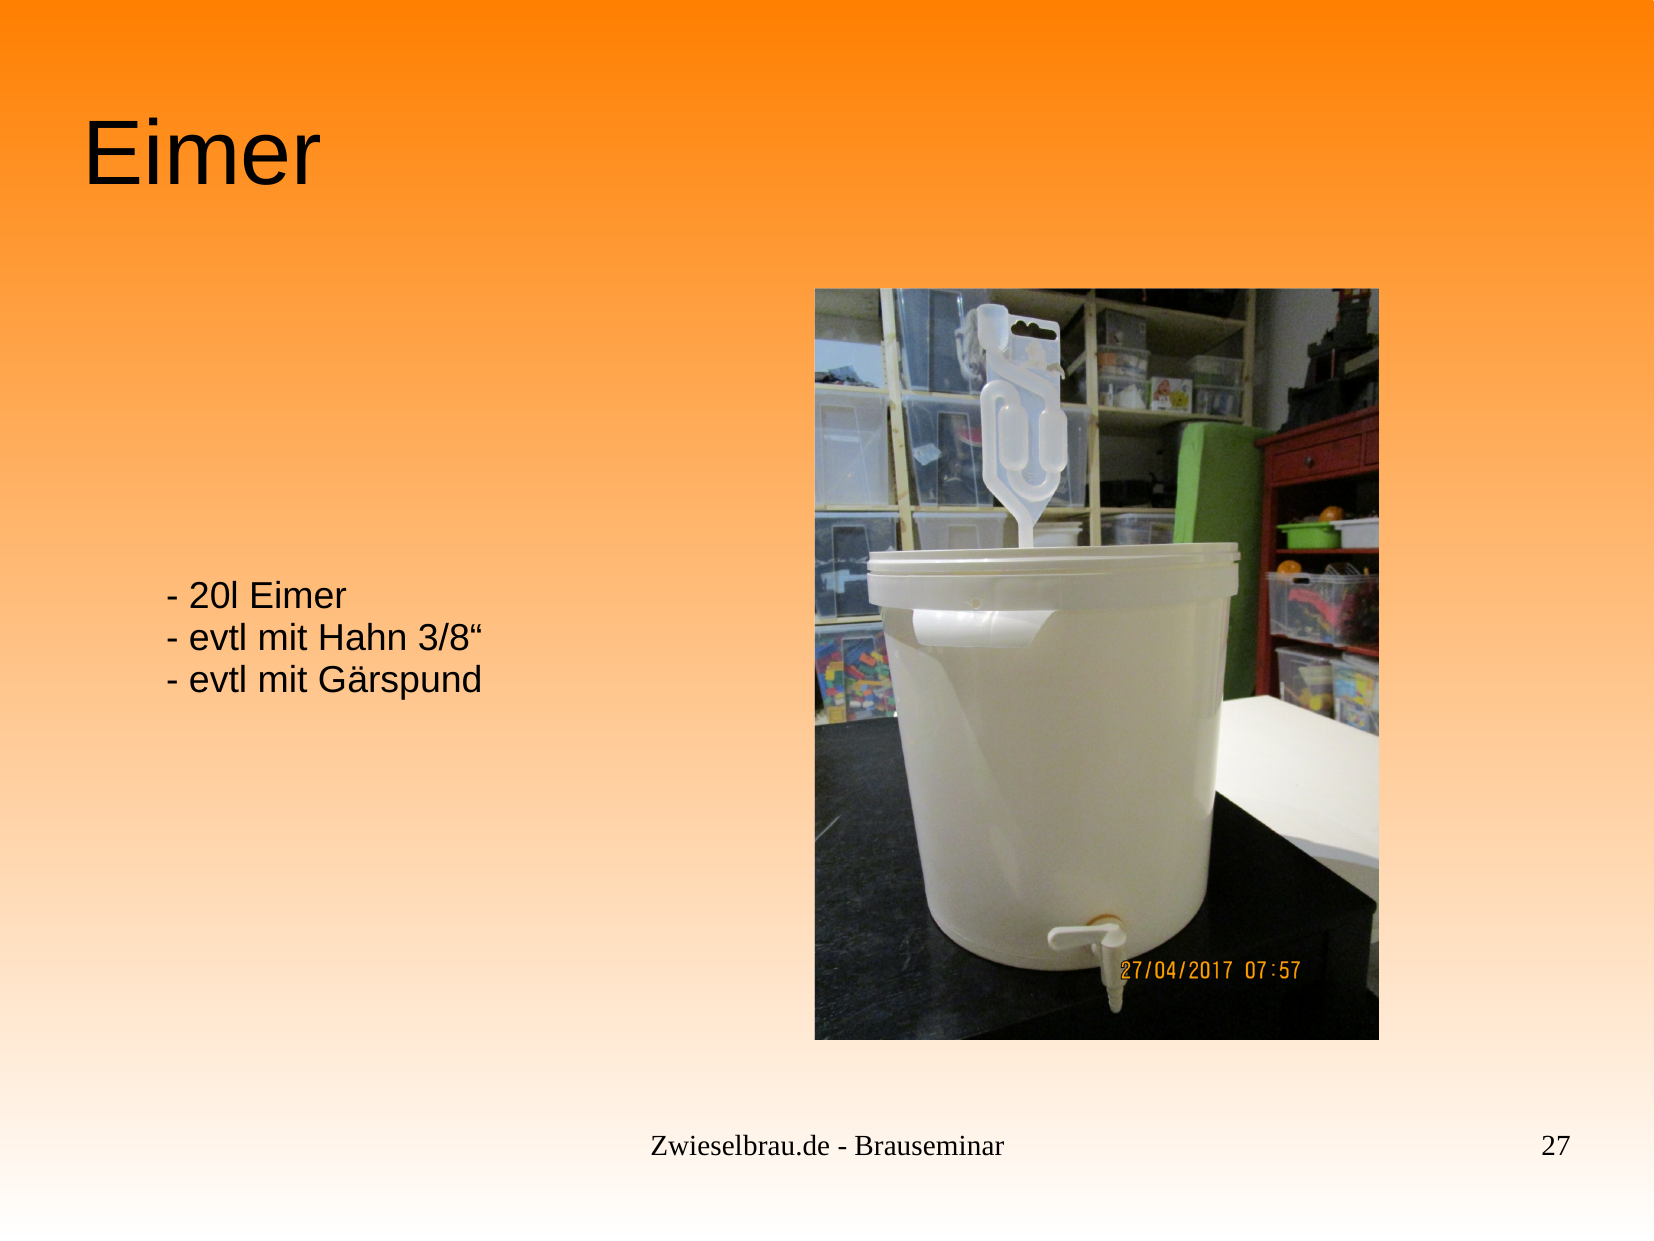

# Eimer
- 20l Eimer
- evtl mit Hahn 3/8“
- evtl mit Gärspund
Zwieselbrau.de - Brauseminar
27